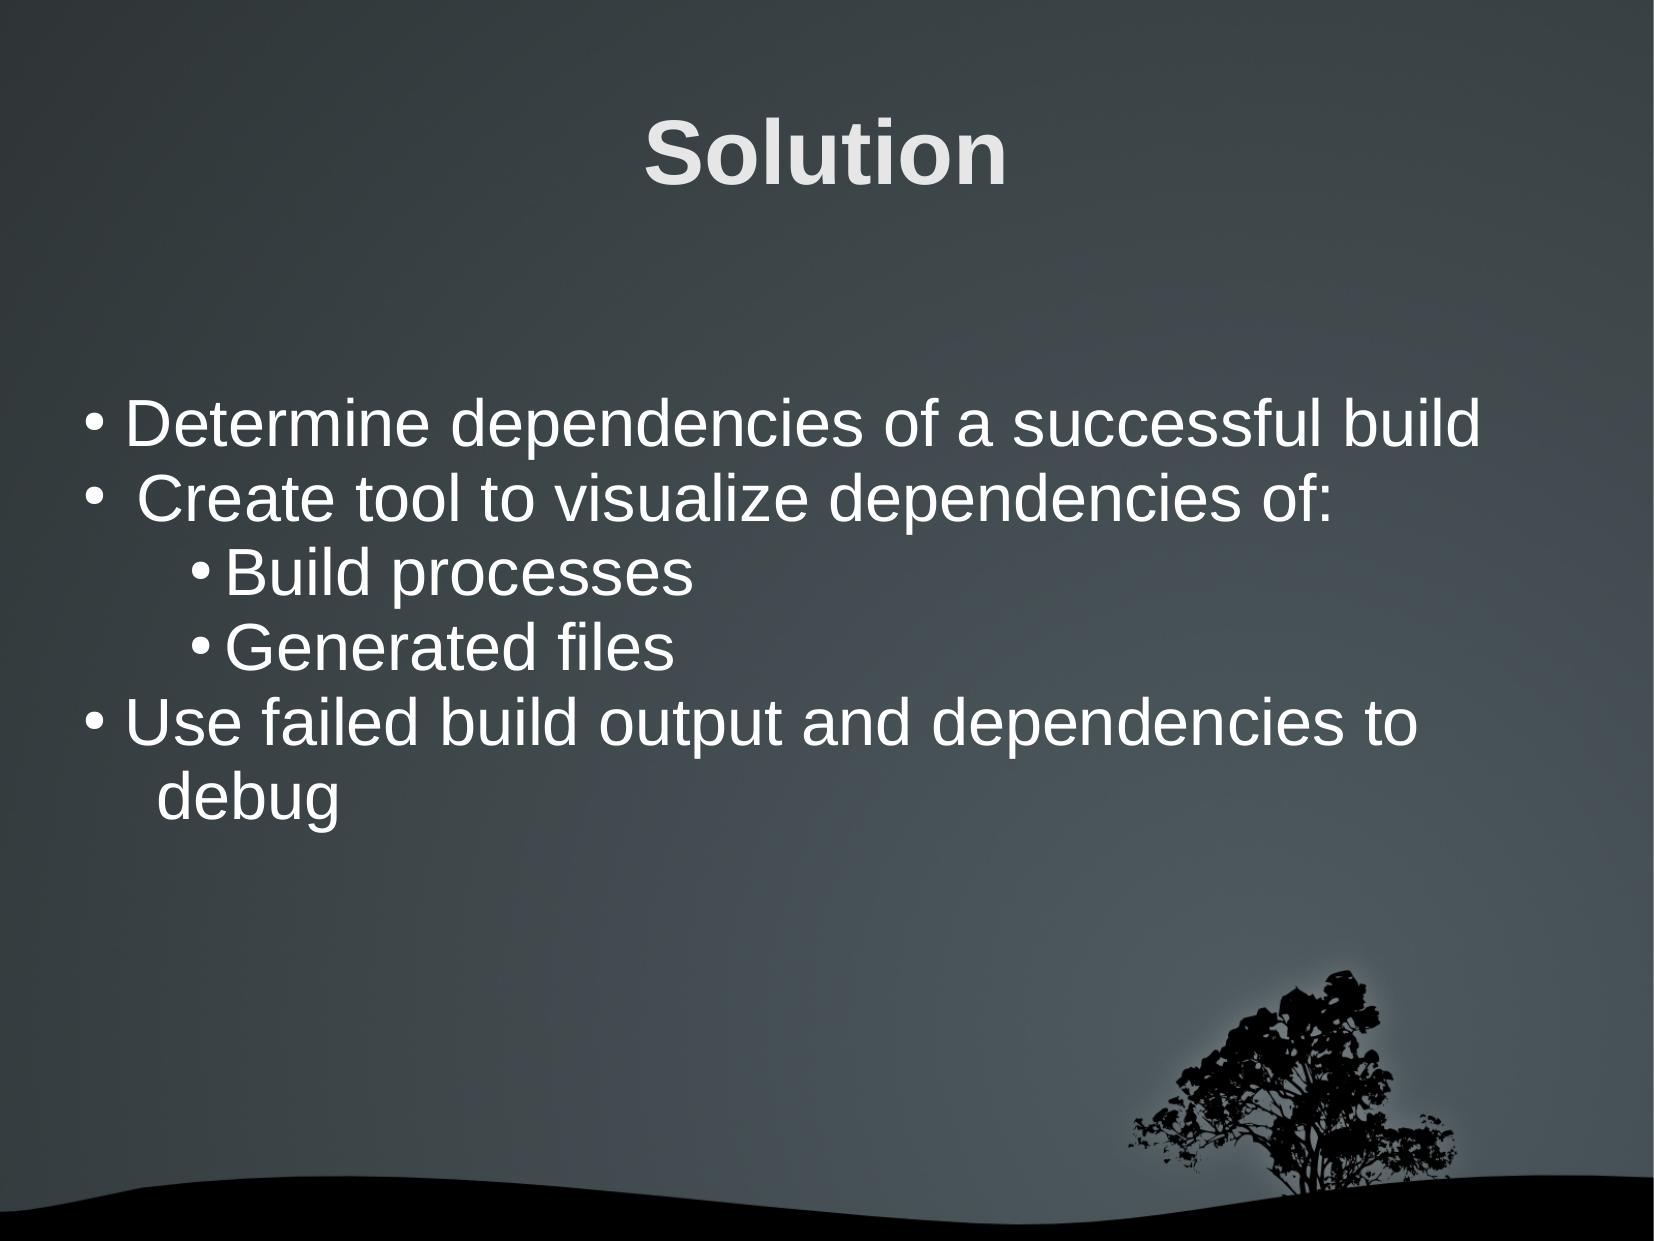

# Solution
 Determine dependencies of a successful build
 Create tool to visualize dependencies of:
Build processes
Generated files
 Use failed build output and dependencies to 		debug